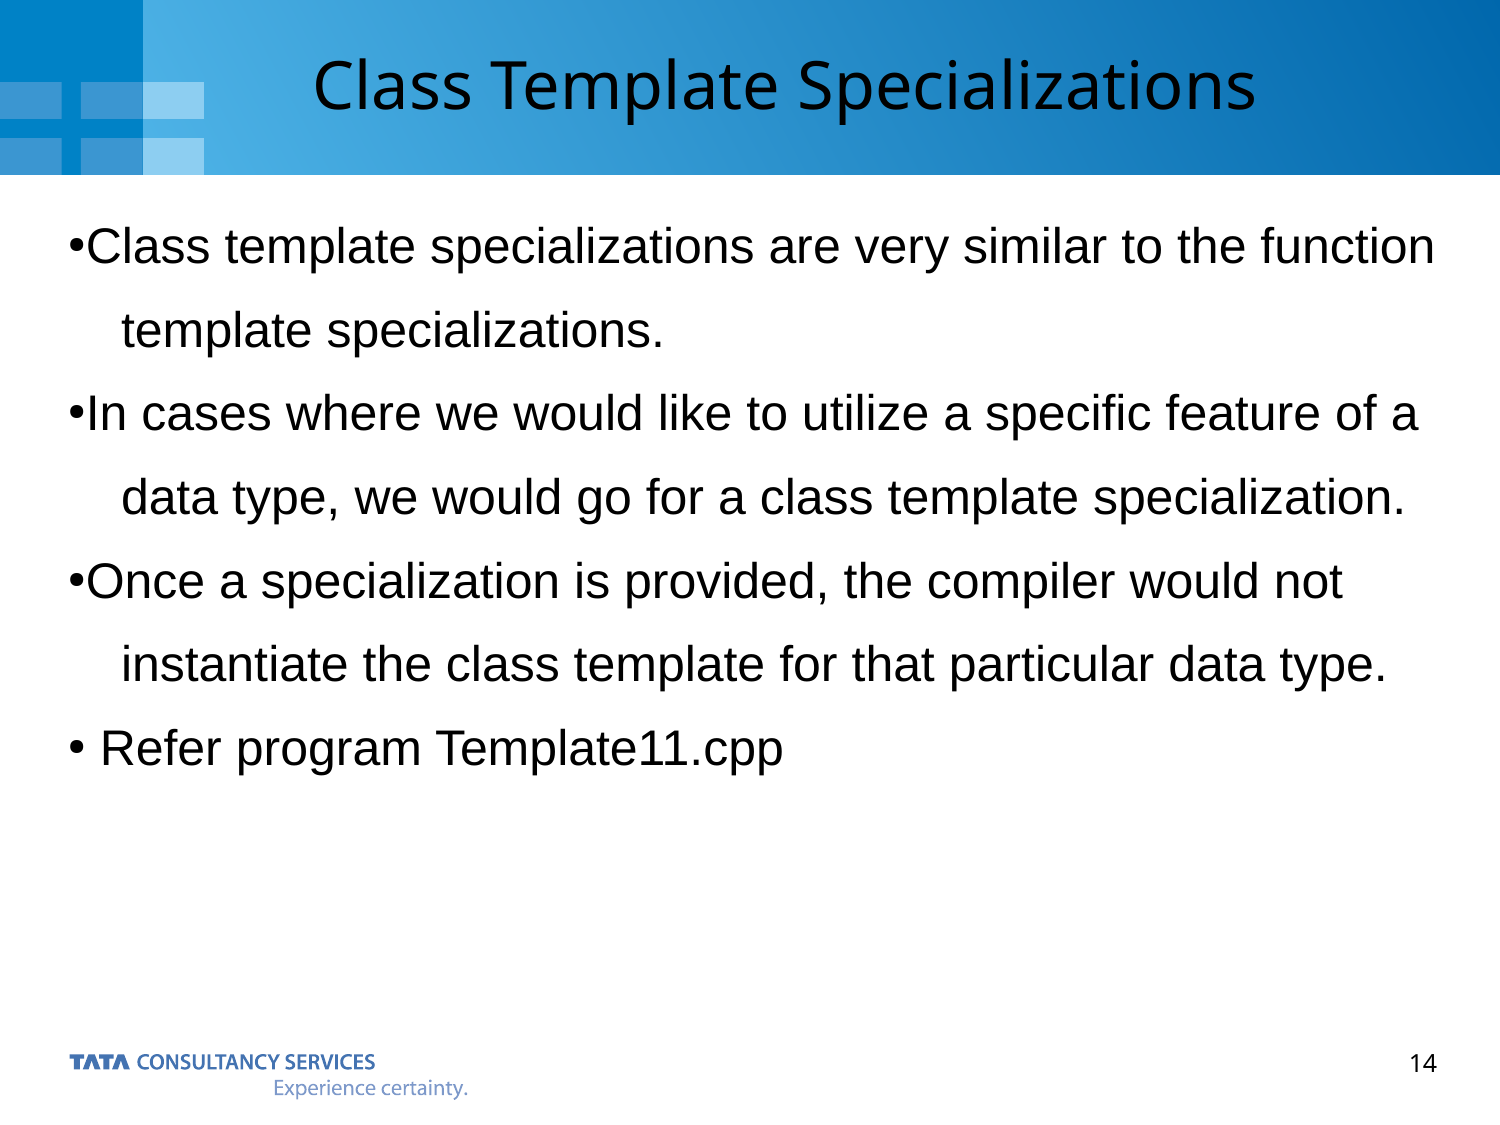

Class Template Specializations
Class template specializations are very similar to the function template specializations.
In cases where we would like to utilize a specific feature of a data type, we would go for a class template specialization.
Once a specialization is provided, the compiler would not instantiate the class template for that particular data type.
 Refer program Template11.cpp